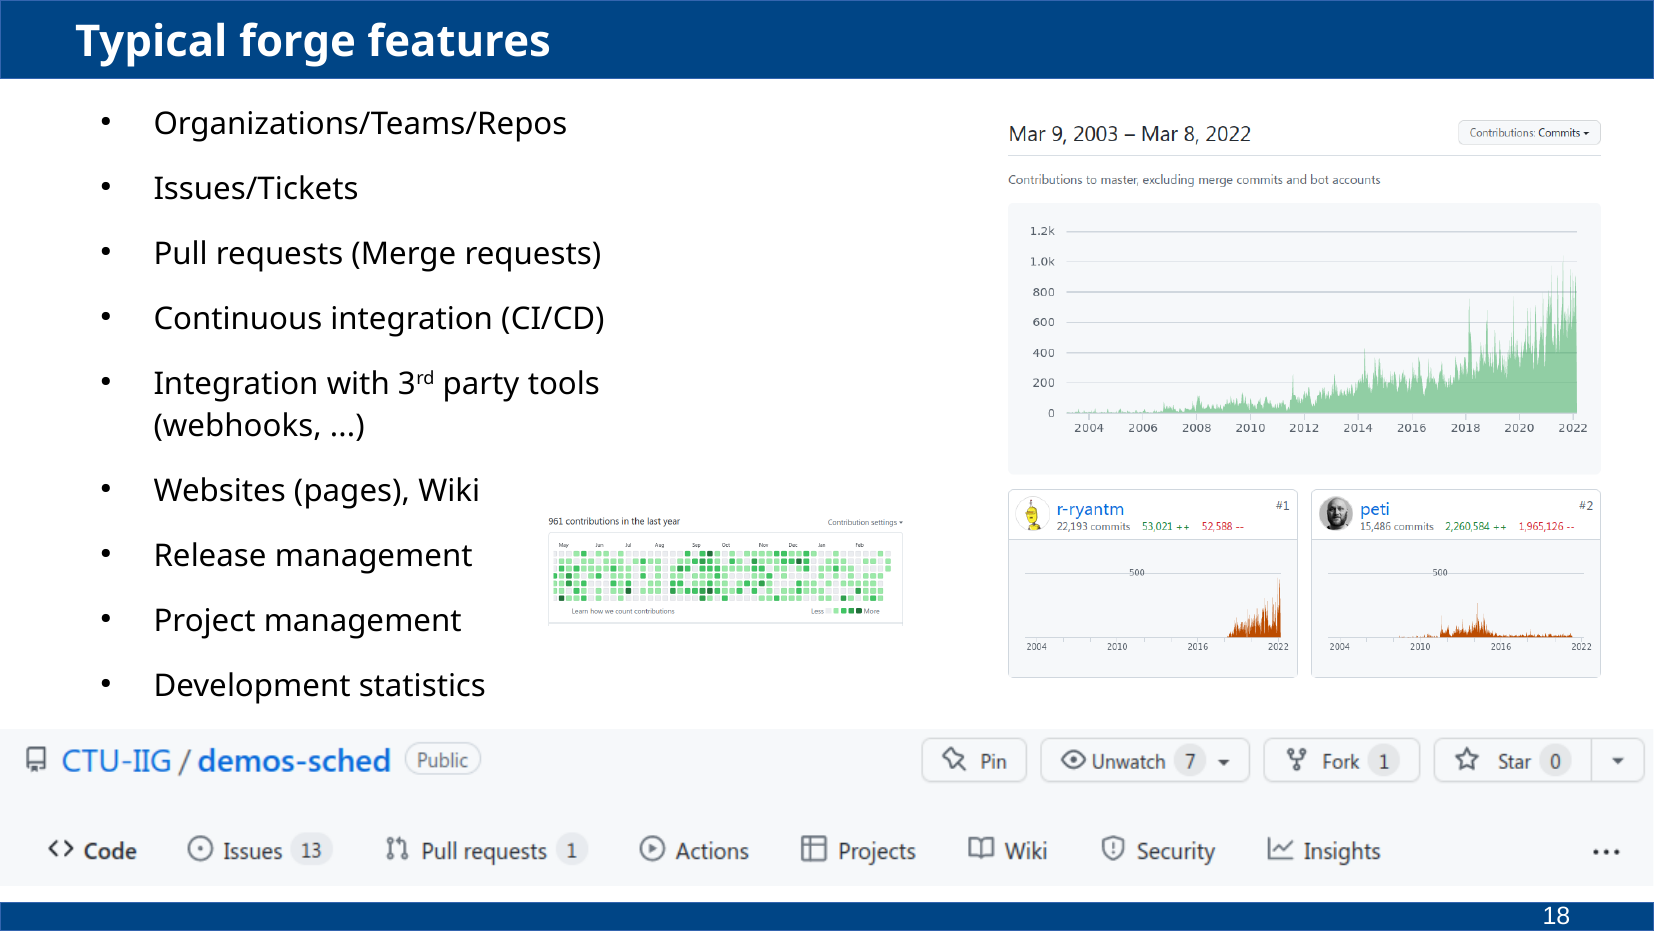

# Typical forge features
Organizations/Teams/Repos
Issues/Tickets
Pull requests (Merge requests)
Continuous integration (CI/CD)
Integration with 3rd party tools (webhooks, ...)
Websites (pages), Wiki
Release management
Project management
Development statistics
18